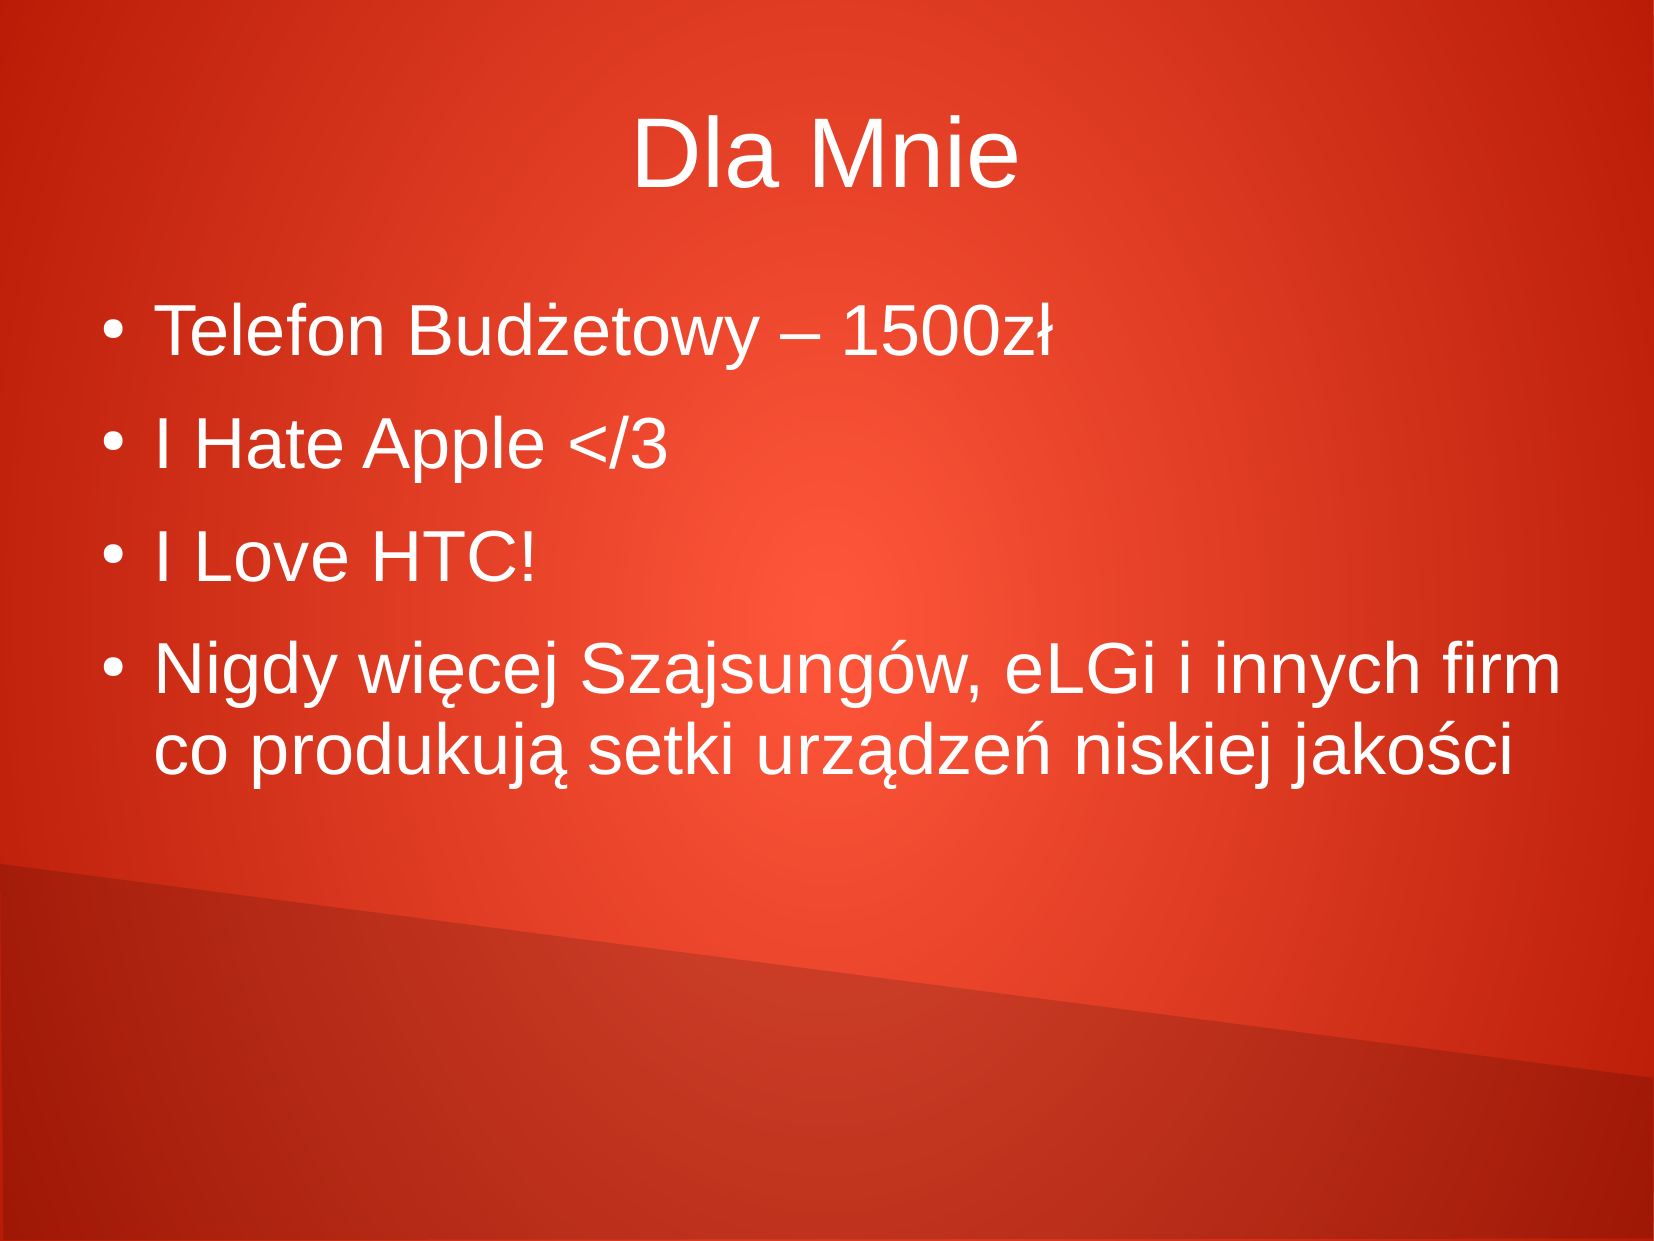

# Dla Mnie
Telefon Budżetowy – 1500zł
I Hate Apple </3
I Love HTC!
Nigdy więcej Szajsungów, eLGi i innych firm co produkują setki urządzeń niskiej jakości